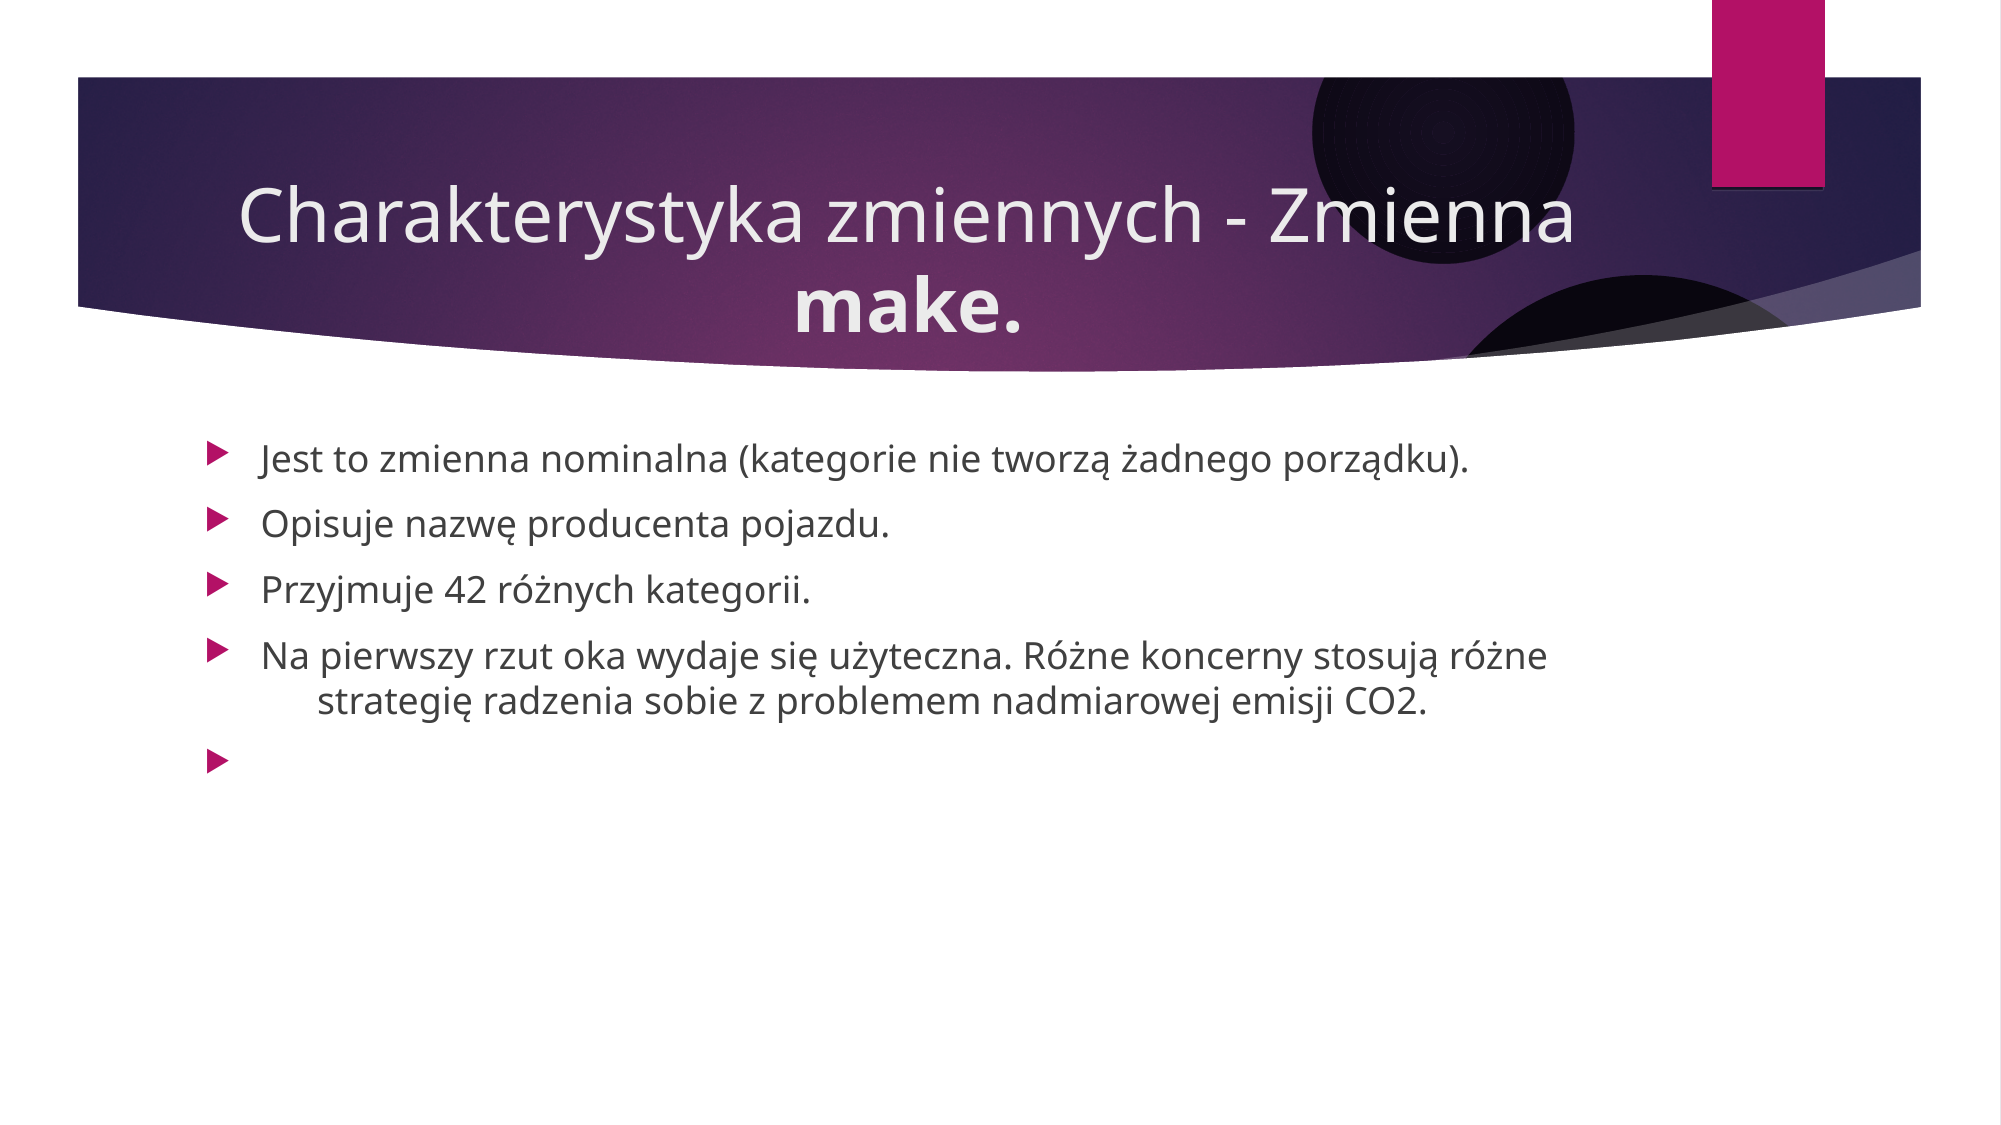

# Charakterystyka zmiennych - Zmienna make.
Jest to zmienna nominalna (kategorie nie tworzą żadnego porządku).
Opisuje nazwę producenta pojazdu.
Przyjmuje 42 różnych kategorii.
Na pierwszy rzut oka wydaje się użyteczna. Różne koncerny stosują różne strategię radzenia sobie z problemem nadmiarowej emisji CO2.